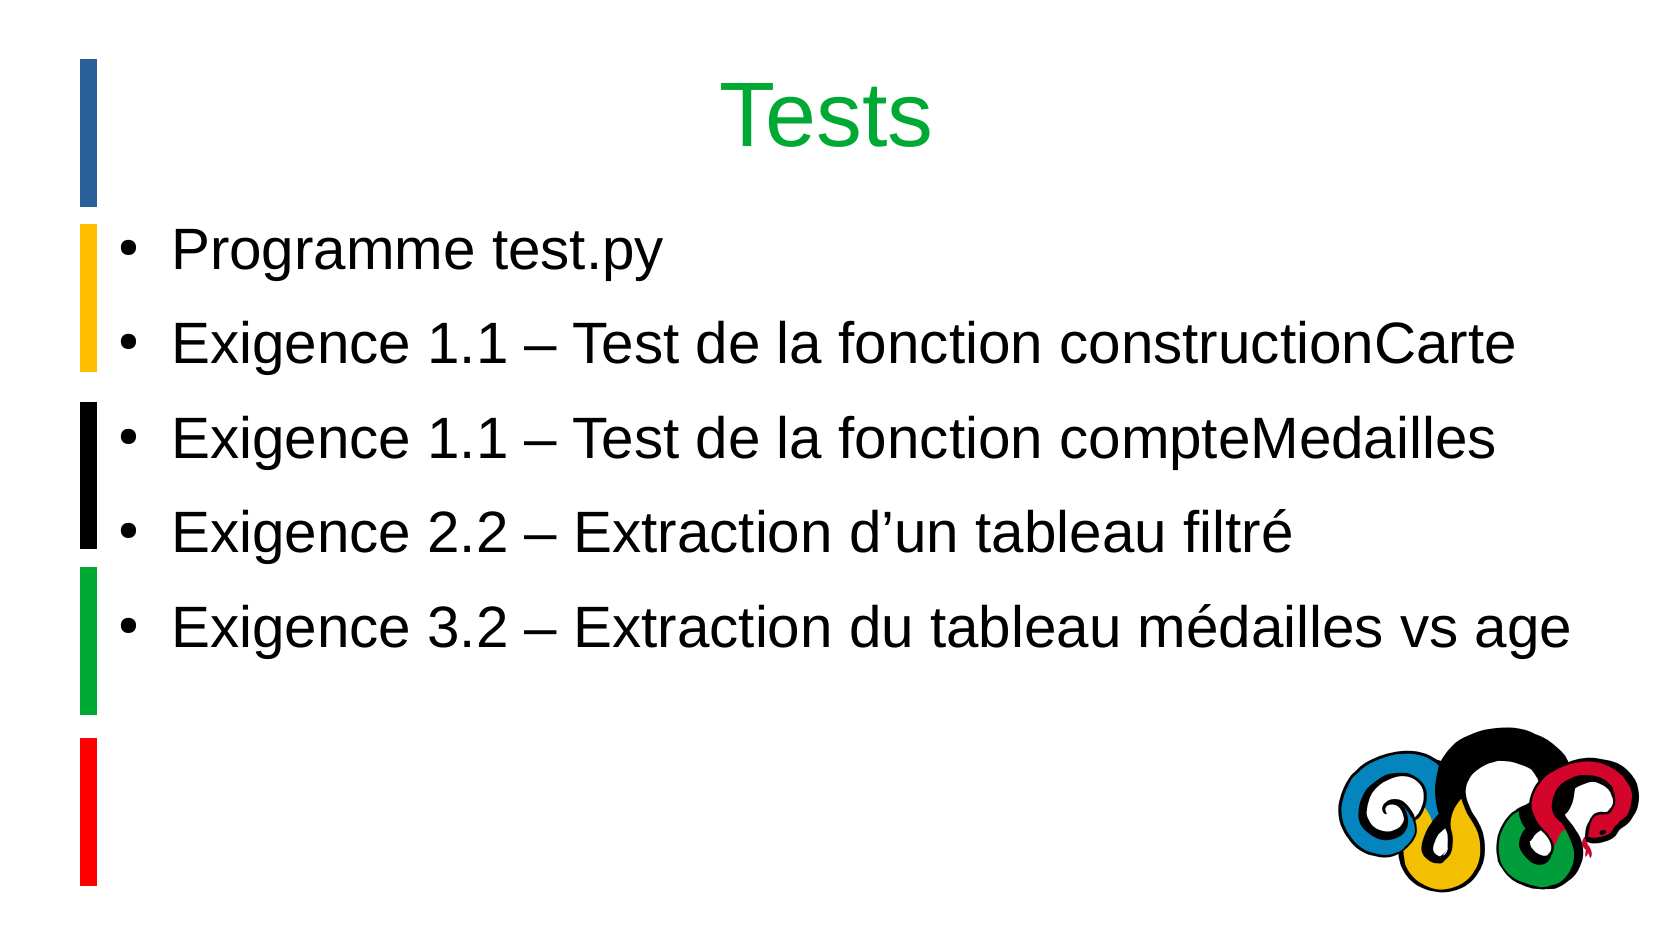

# Tests
Programme test.py
Exigence 1.1 – Test de la fonction constructionCarte
Exigence 1.1 – Test de la fonction compteMedailles
Exigence 2.2 – Extraction d’un tableau filtré
Exigence 3.2 – Extraction du tableau médailles vs age